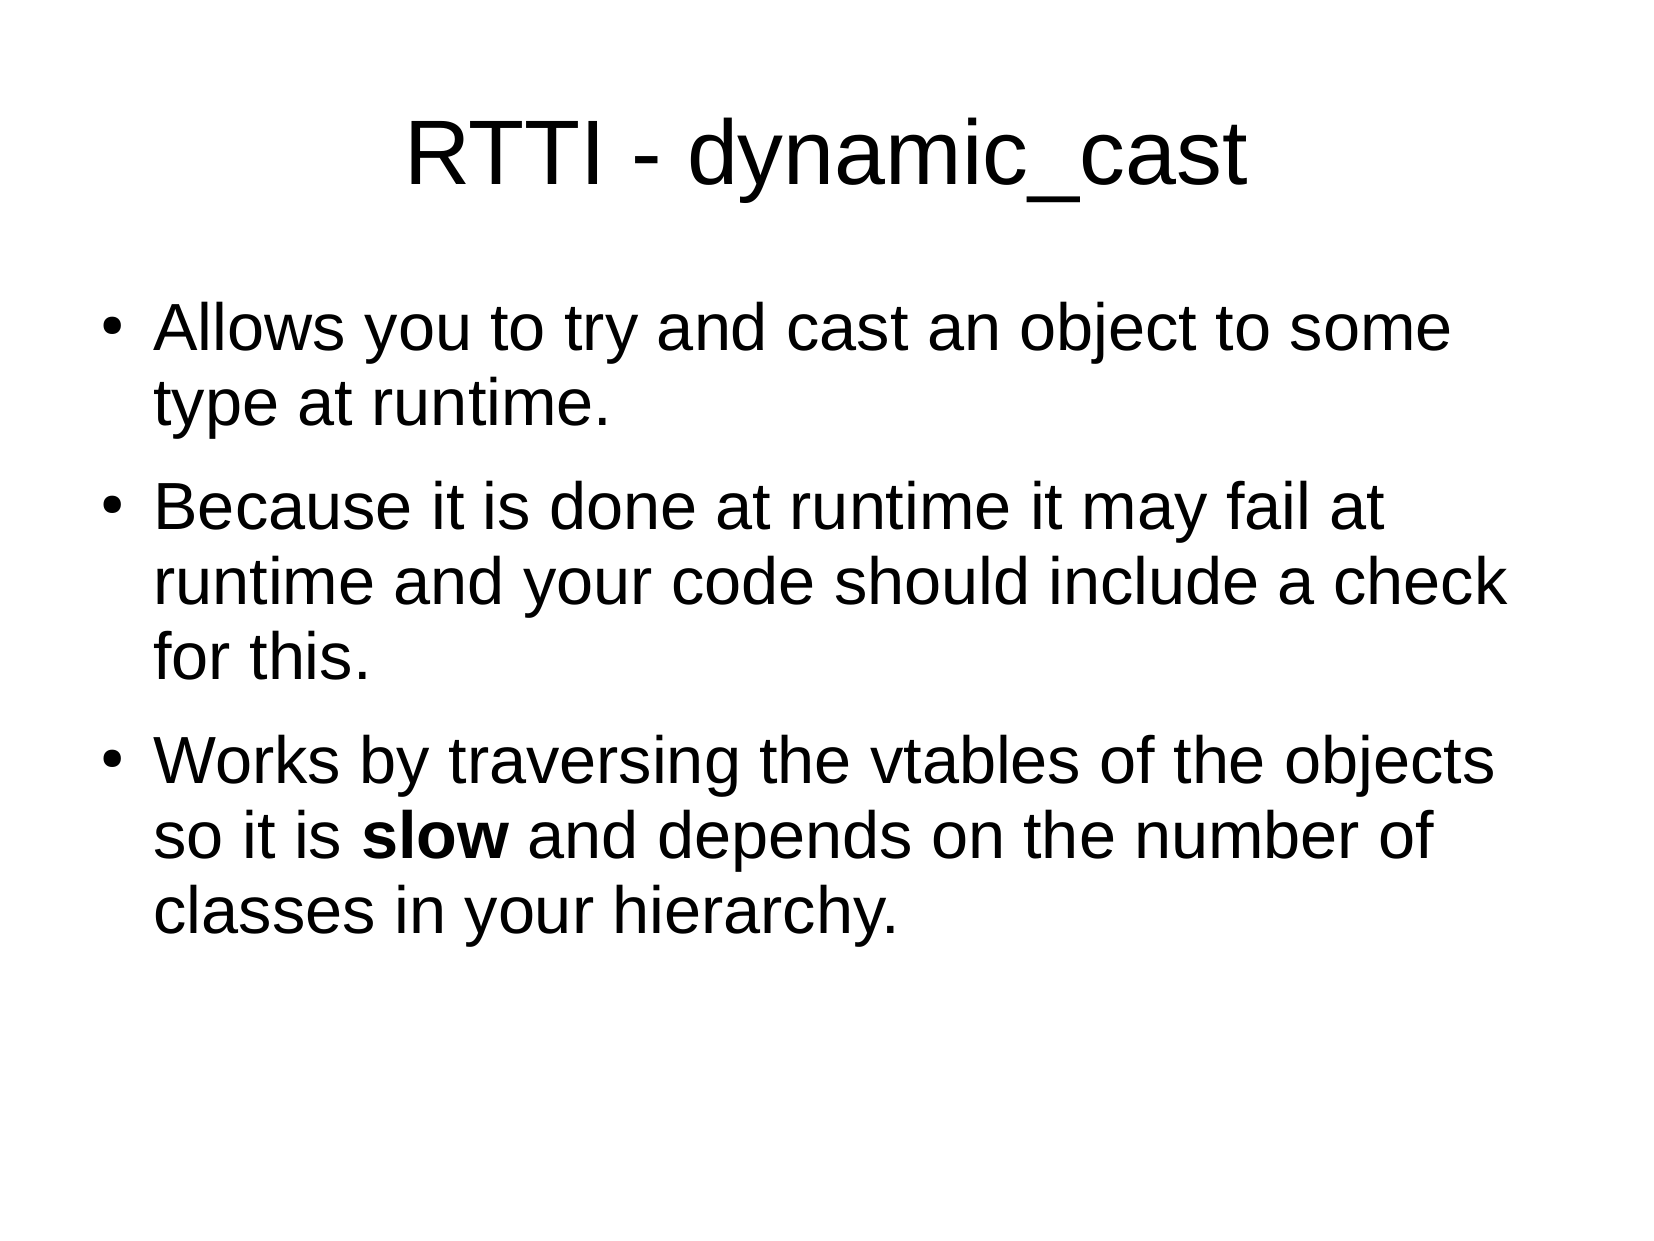

# RTTI - dynamic_cast
Allows you to try and cast an object to some type at runtime.
Because it is done at runtime it may fail at runtime and your code should include a check for this.
Works by traversing the vtables of the objects so it is slow and depends on the number of classes in your hierarchy.